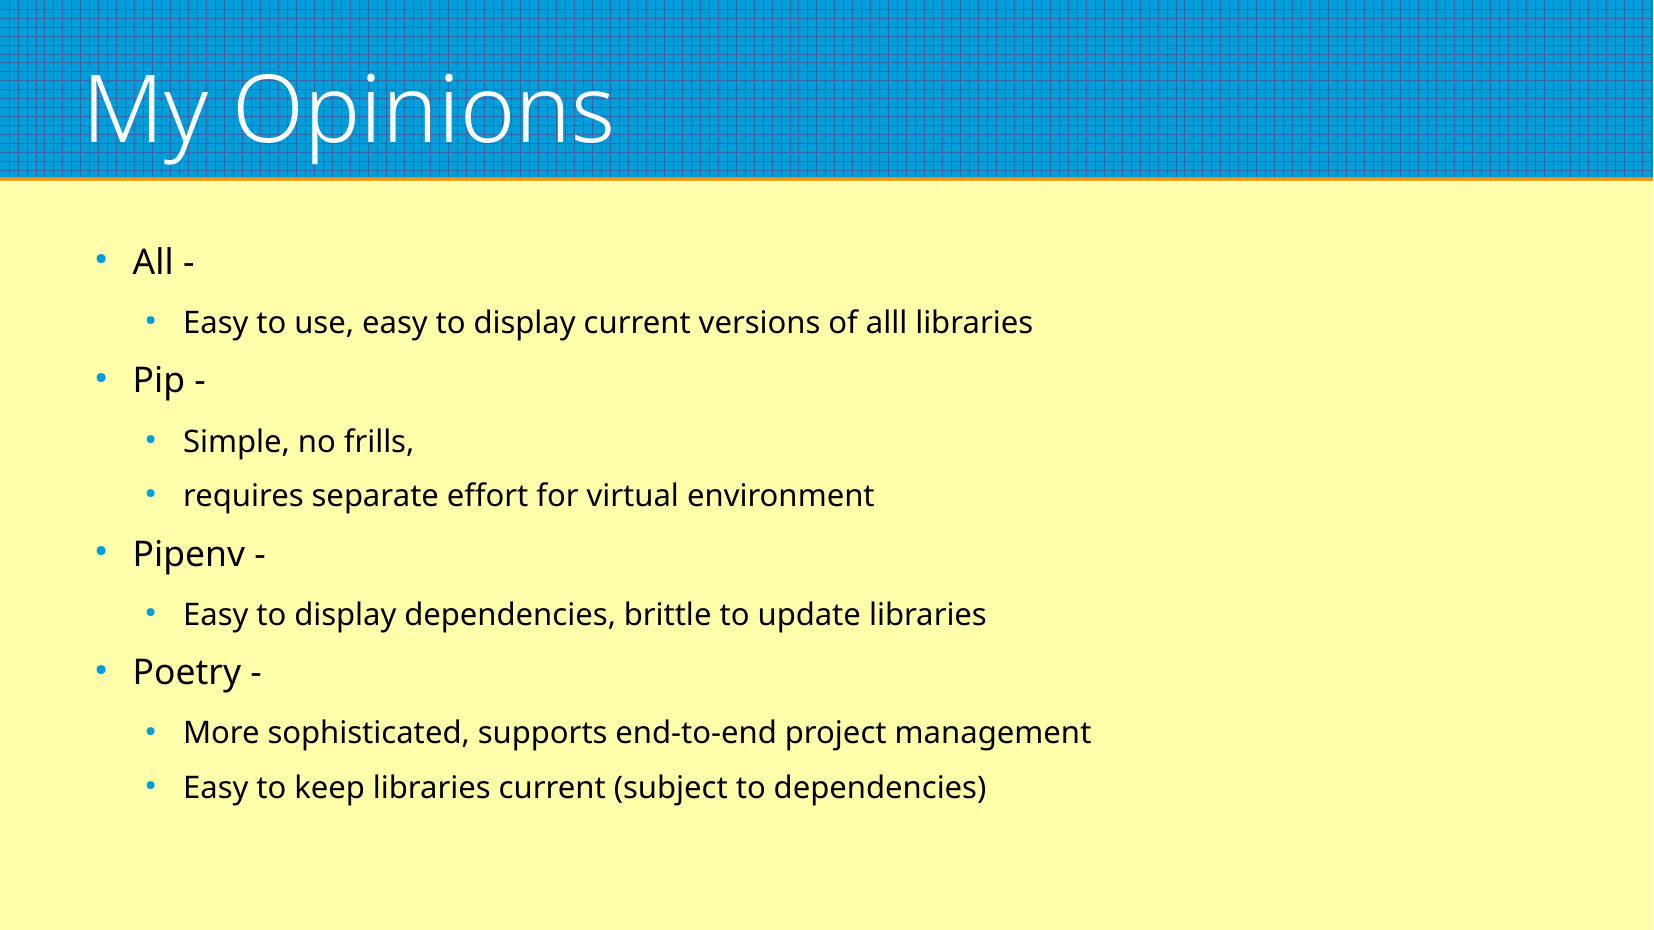

# My Opinions
All -
Easy to use, easy to display current versions of alll libraries
Pip -
Simple, no frills,
requires separate effort for virtual environment
Pipenv -
Easy to display dependencies, brittle to update libraries
Poetry -
More sophisticated, supports end-to-end project management
Easy to keep libraries current (subject to dependencies)